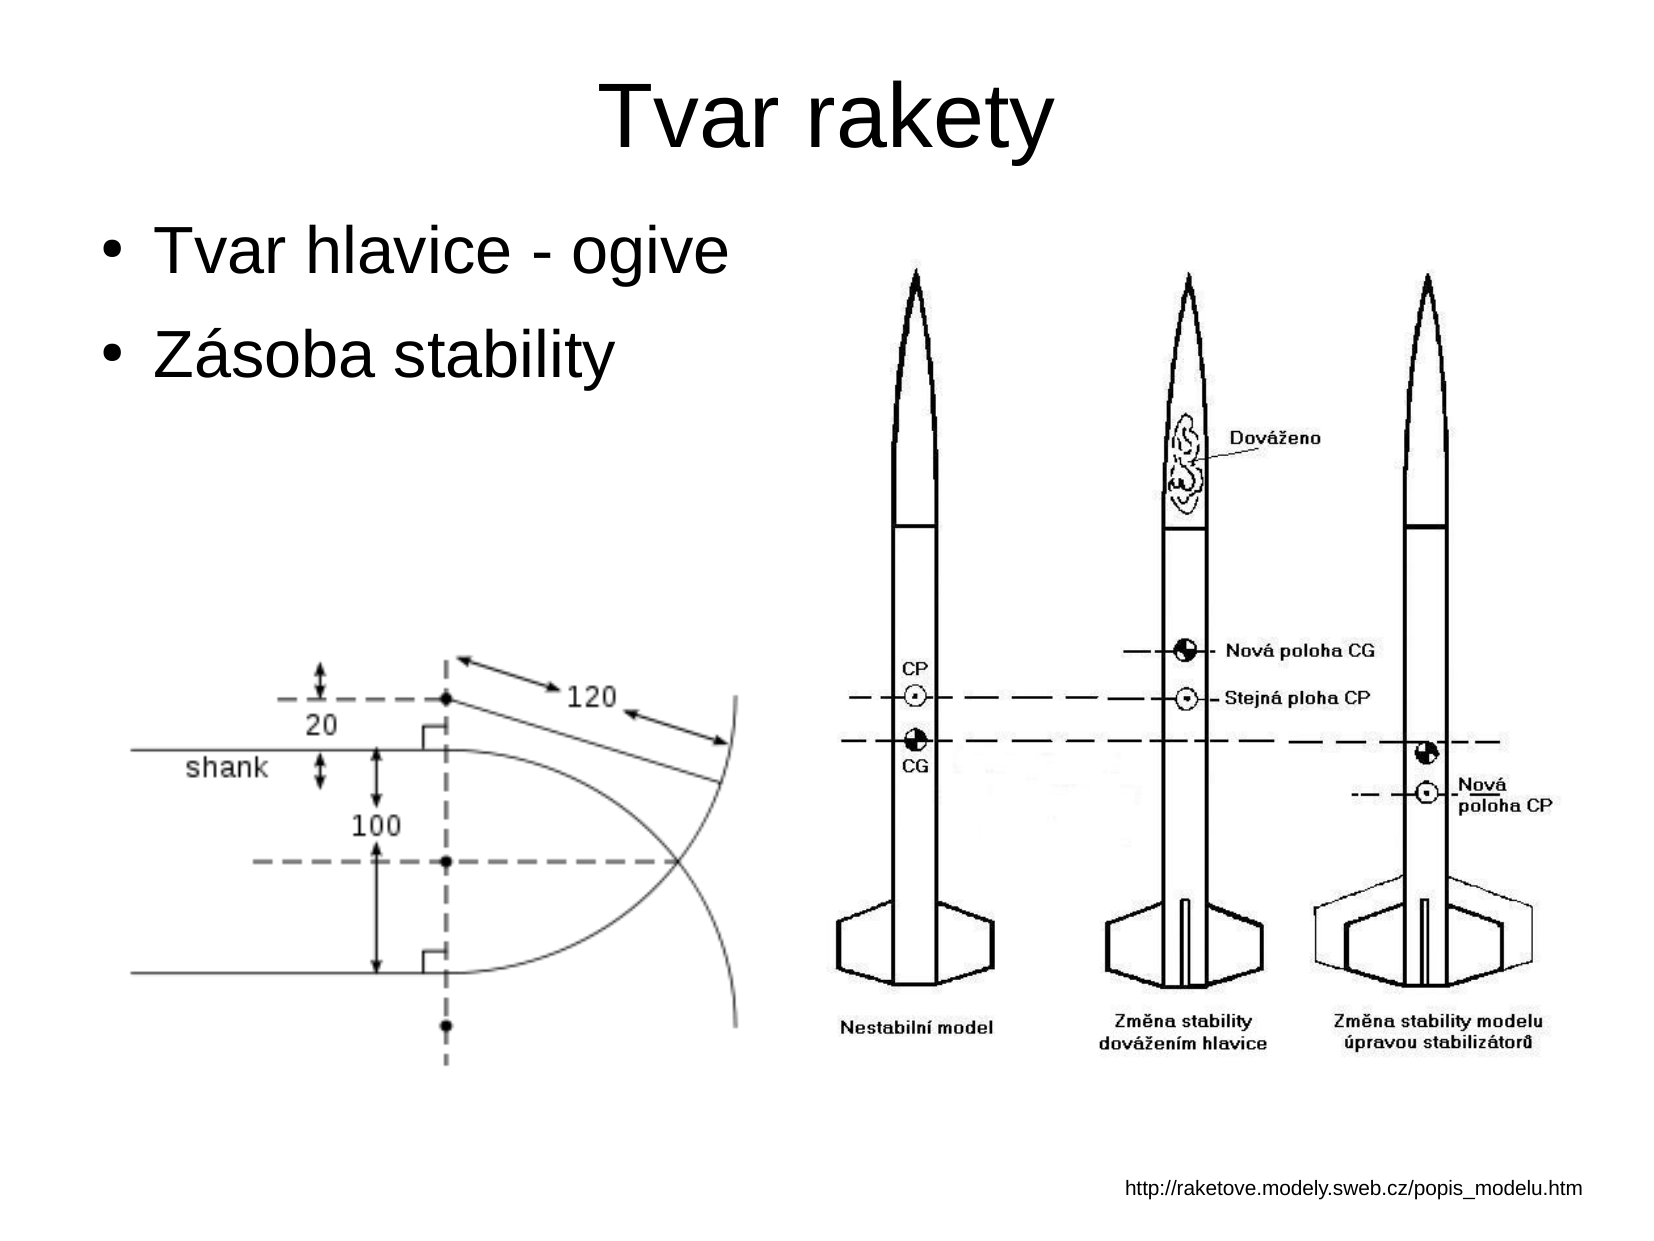

# Tvar rakety
Tvar hlavice - ogive
Zásoba stability
http://raketove.modely.sweb.cz/popis_modelu.htm